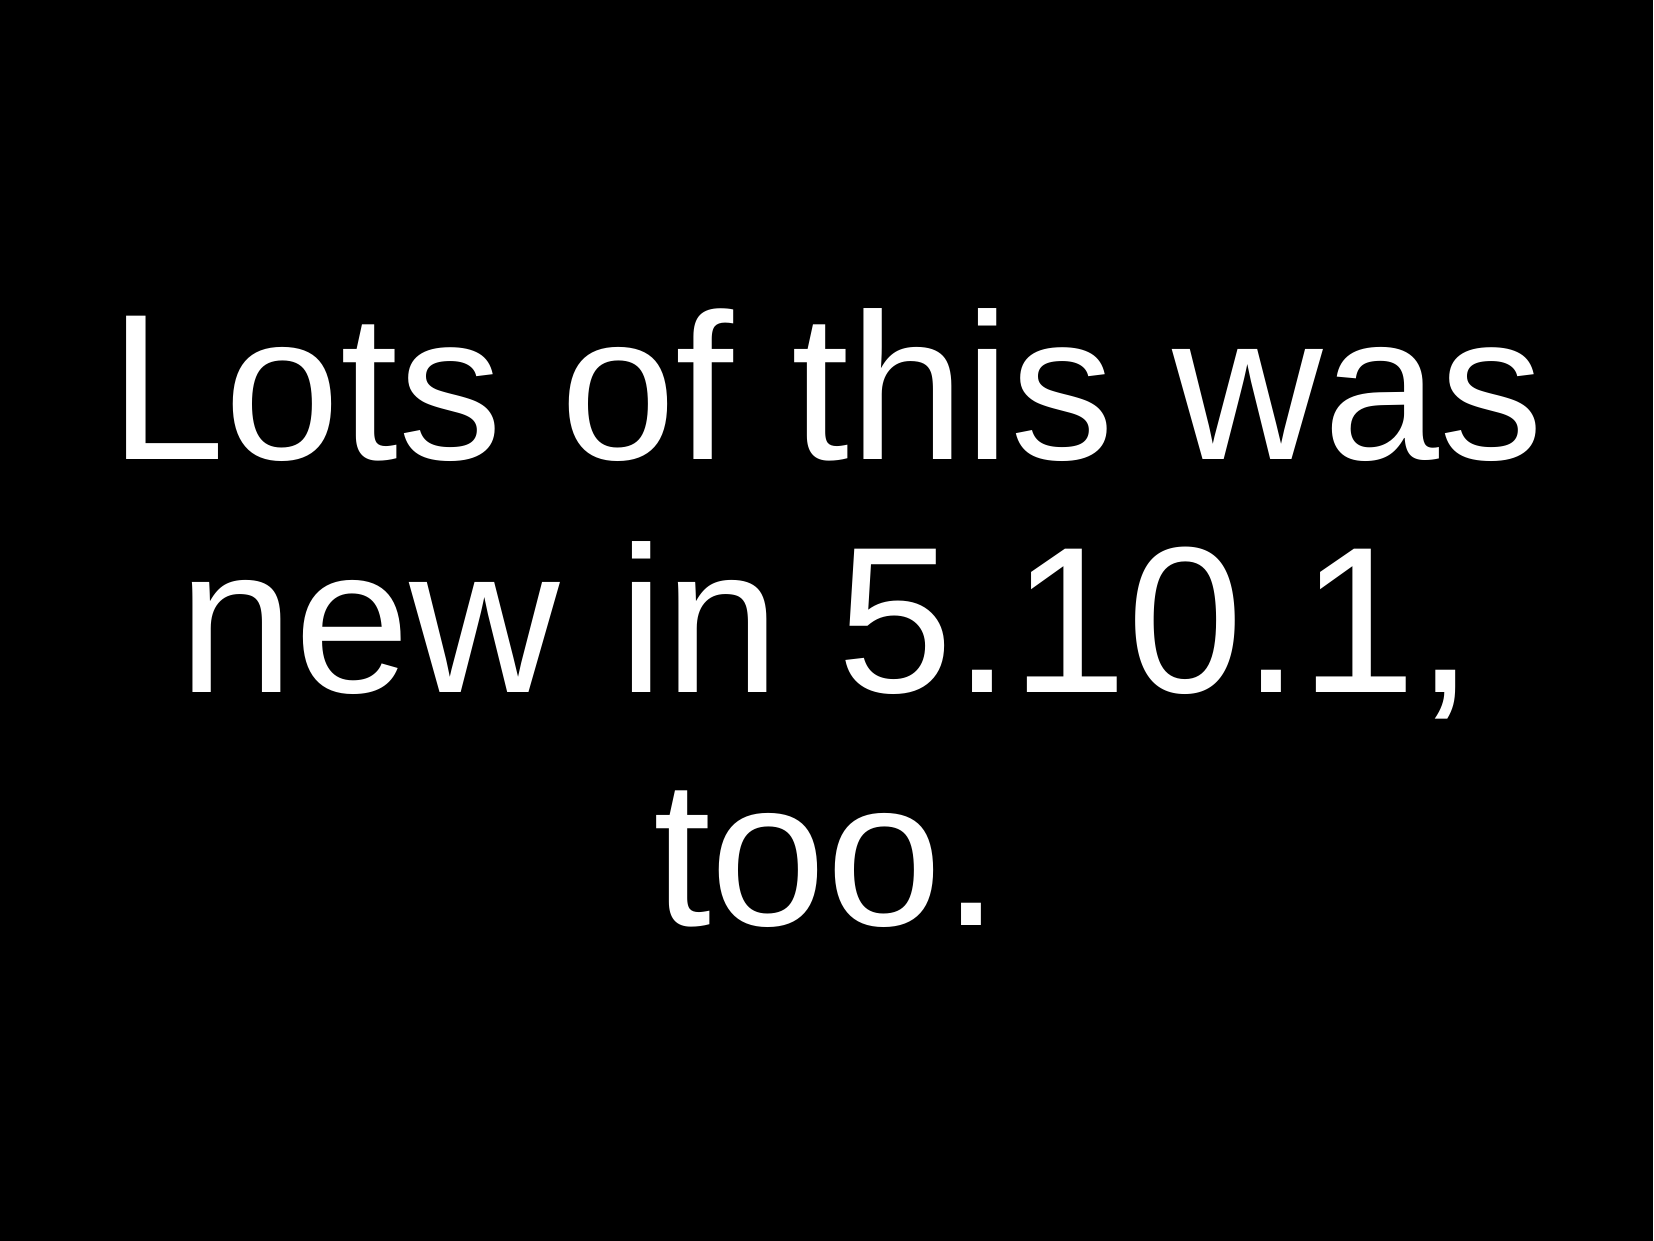

# Lots of this was new in 5.10.1, too.